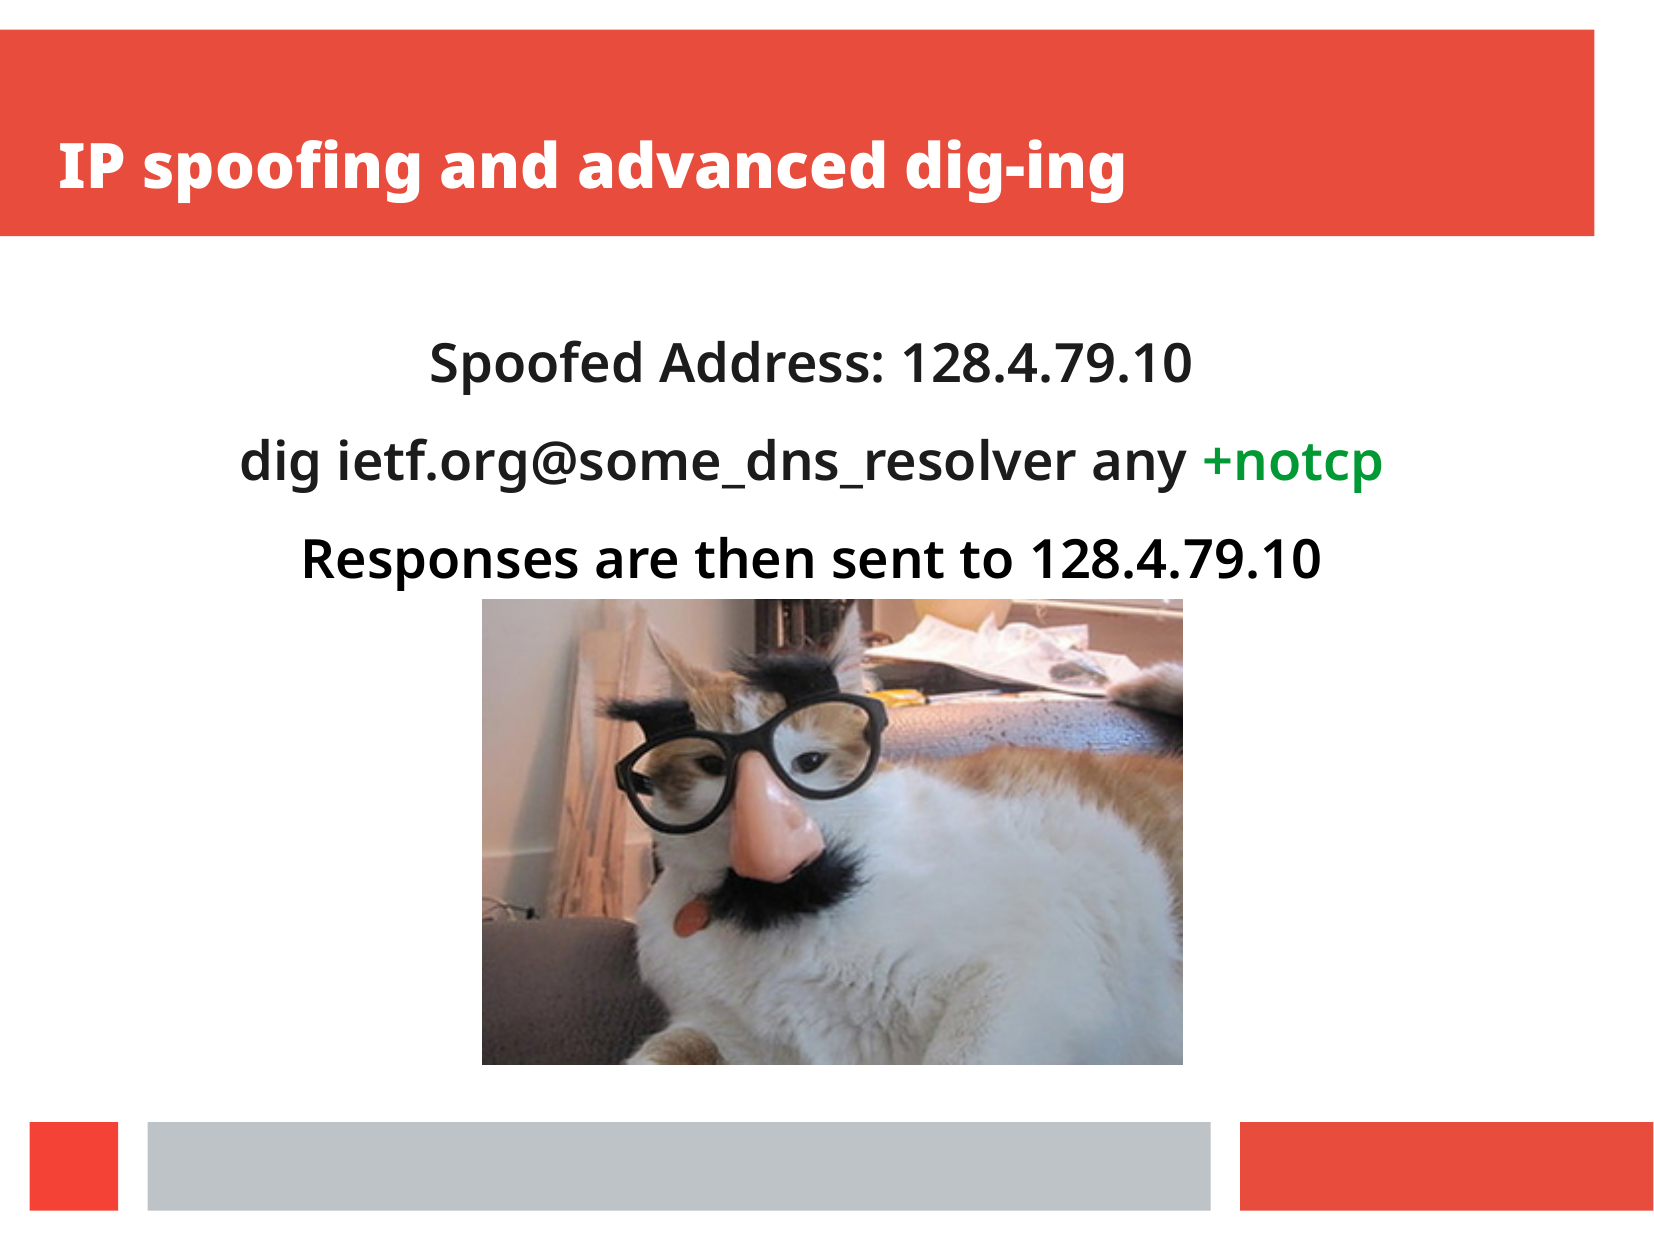

# IP spoofing and advanced dig-ing
Spoofed Address: 128.4.79.10
dig ietf.org@some_dns_resolver any +notcp
Responses are then sent to 128.4.79.10